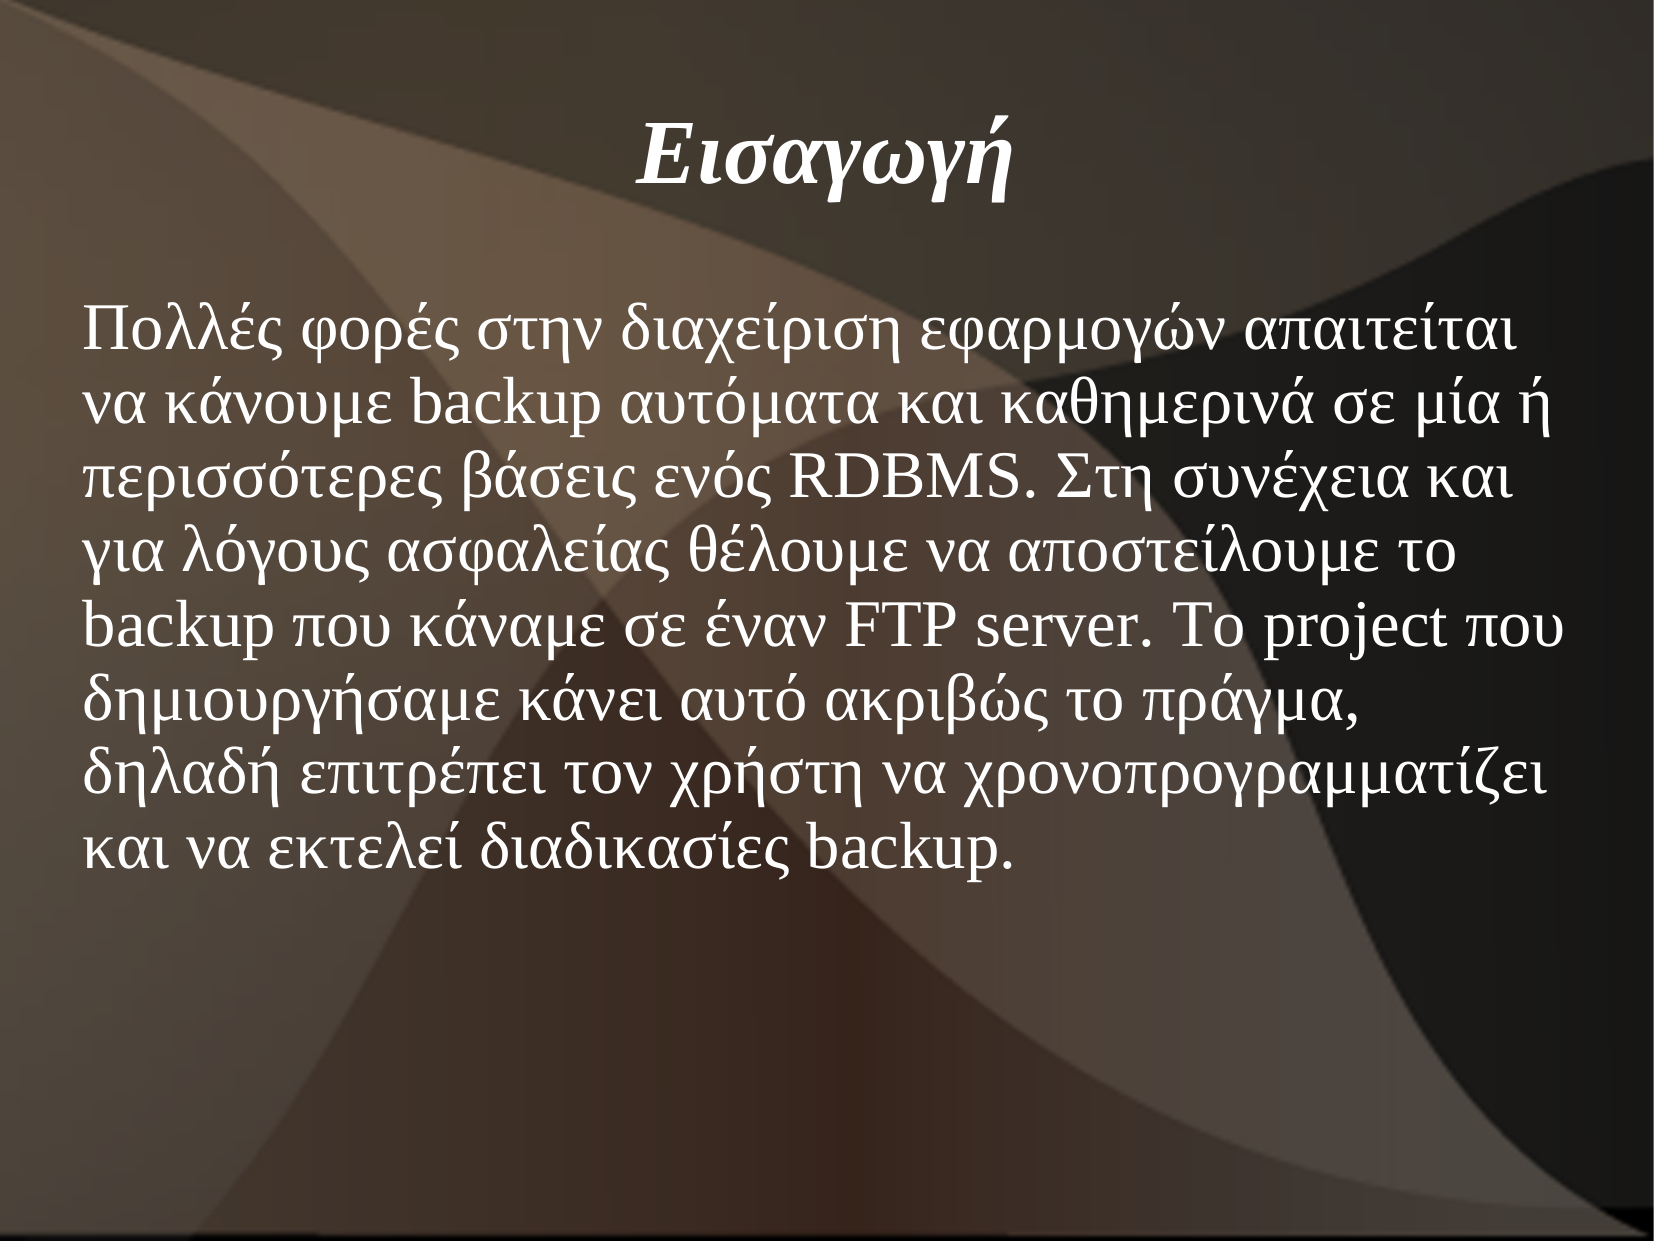

# Εισαγωγή
Πολλές φορές στην διαχείριση εφαρμογών απαιτείται να κάνουμε backup αυτόματα και καθημερινά σε μία ή περισσότερες βάσεις ενός RDBMS. Στη συνέχεια και για λόγους ασφαλείας θέλουμε να αποστείλουμε το backup που κάναμε σε έναν FTP server. Το project που δημιουργήσαμε κάνει αυτό ακριβώς το πράγμα, δηλαδή επιτρέπει τον χρήστη να χρονοπρογραμματίζει και να εκτελεί διαδικασίες backup.